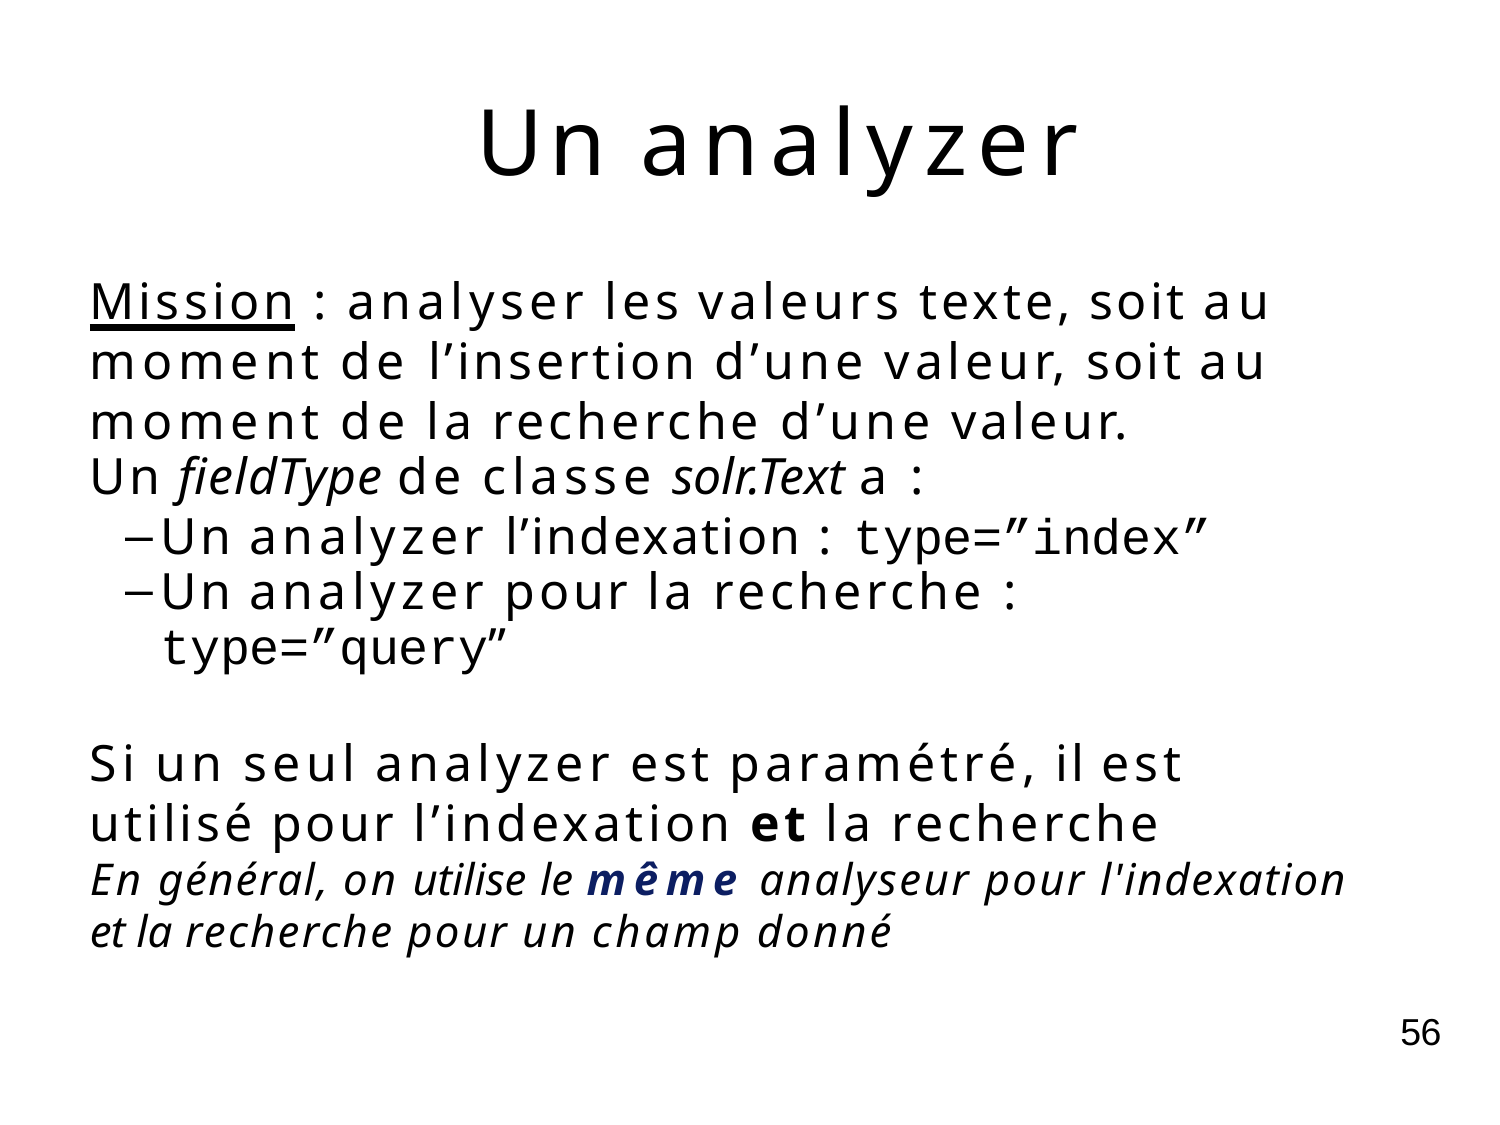

# Un analyzer
Mission : analyser les valeurs texte, soit au moment de l’insertion d’une valeur, soit au moment de la recherche d’une valeur.
Un fieldType de classe solr.Text a :
Un analyzer l’indexation : type=”index”
Un analyzer pour la recherche : type=”query”
Si un seul analyzer est paramétré, il est utilisé pour l’indexation et la recherche
En général, on utilise le même analyseur pour l'indexation et la recherche pour un champ donné
56